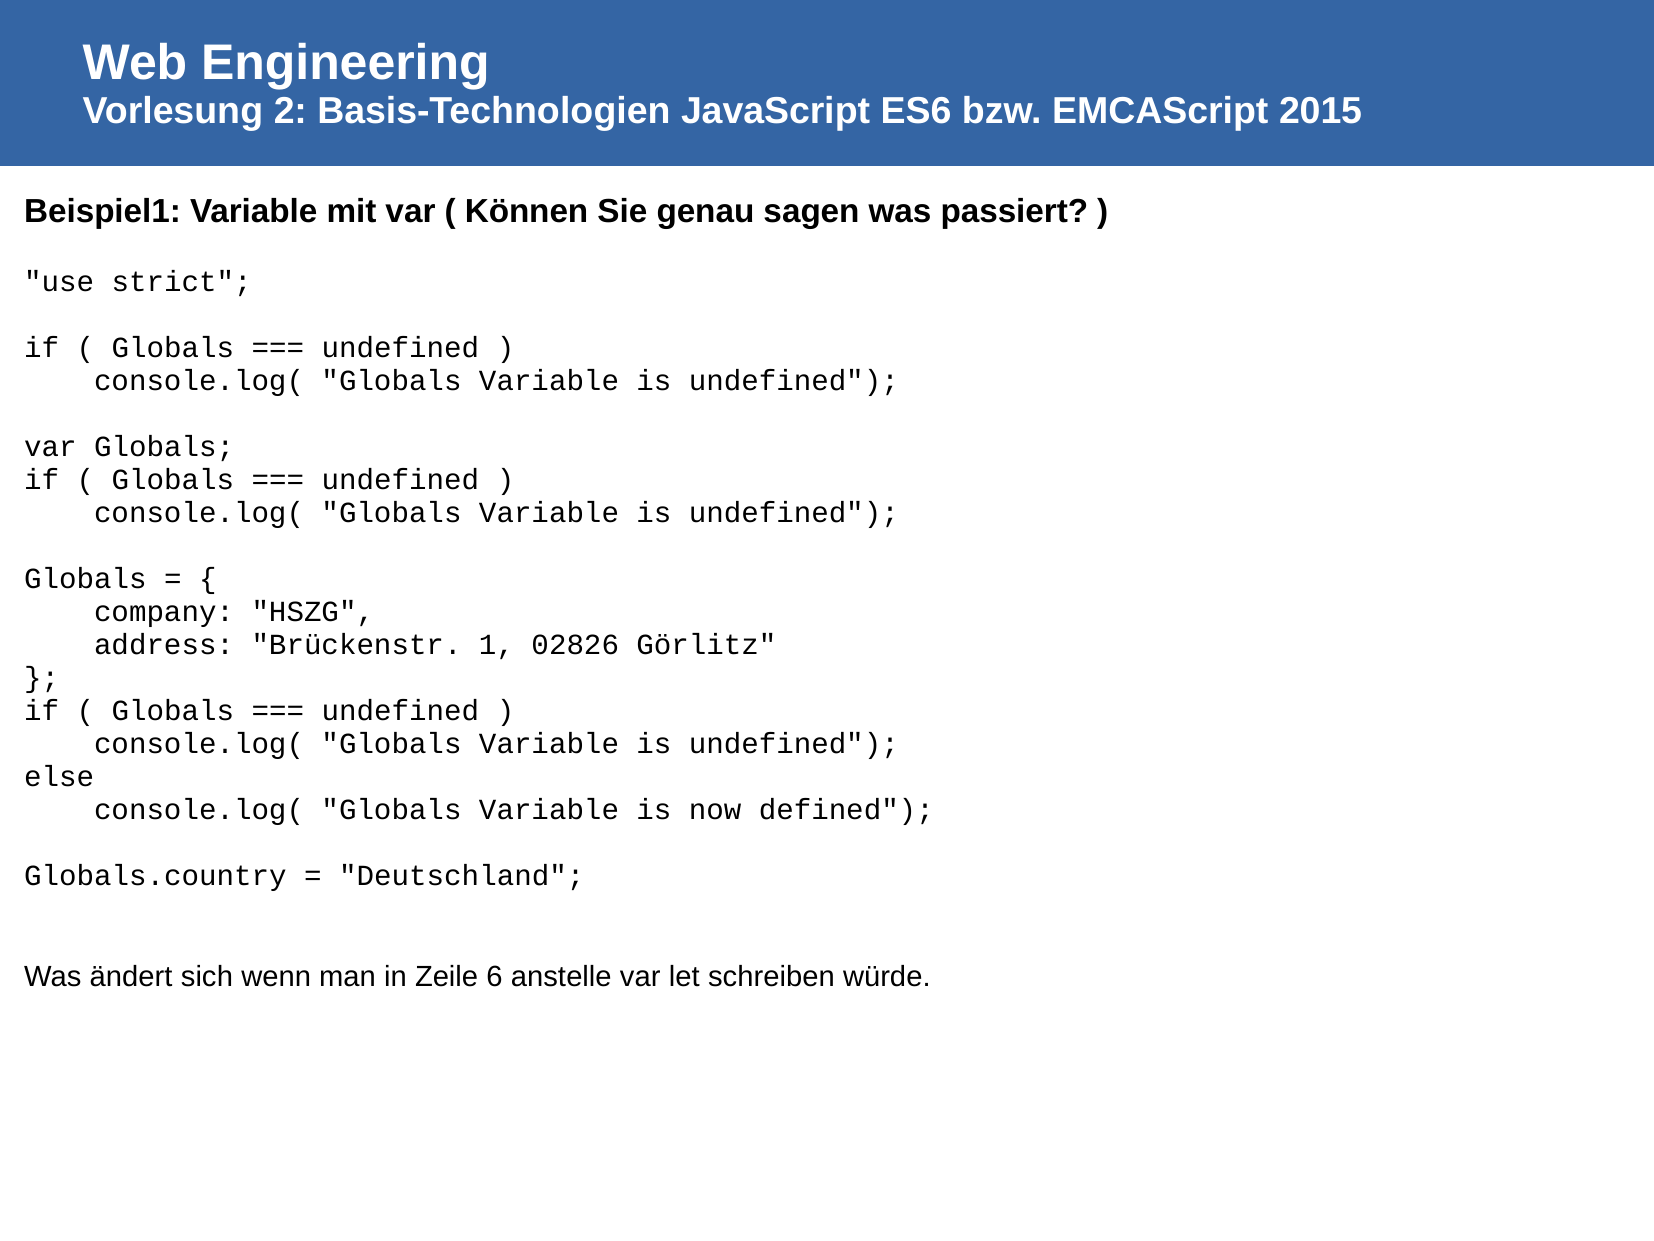

# Web Engineering Vorlesung 2: Basis-Technologien JavaScript ES6 bzw. EMCAScript 2015
Beispiel1: Variable mit var ( Können Sie genau sagen was passiert? )
"use strict";
if ( Globals === undefined )
 console.log( "Globals Variable is undefined");
var Globals;
if ( Globals === undefined )
 console.log( "Globals Variable is undefined");
Globals = {
 company: "HSZG",
 address: "Brückenstr. 1, 02826 Görlitz"
};
if ( Globals === undefined )
 console.log( "Globals Variable is undefined");
else
 console.log( "Globals Variable is now defined");
Globals.country = "Deutschland";
Was ändert sich wenn man in Zeile 6 anstelle var let schreiben würde.